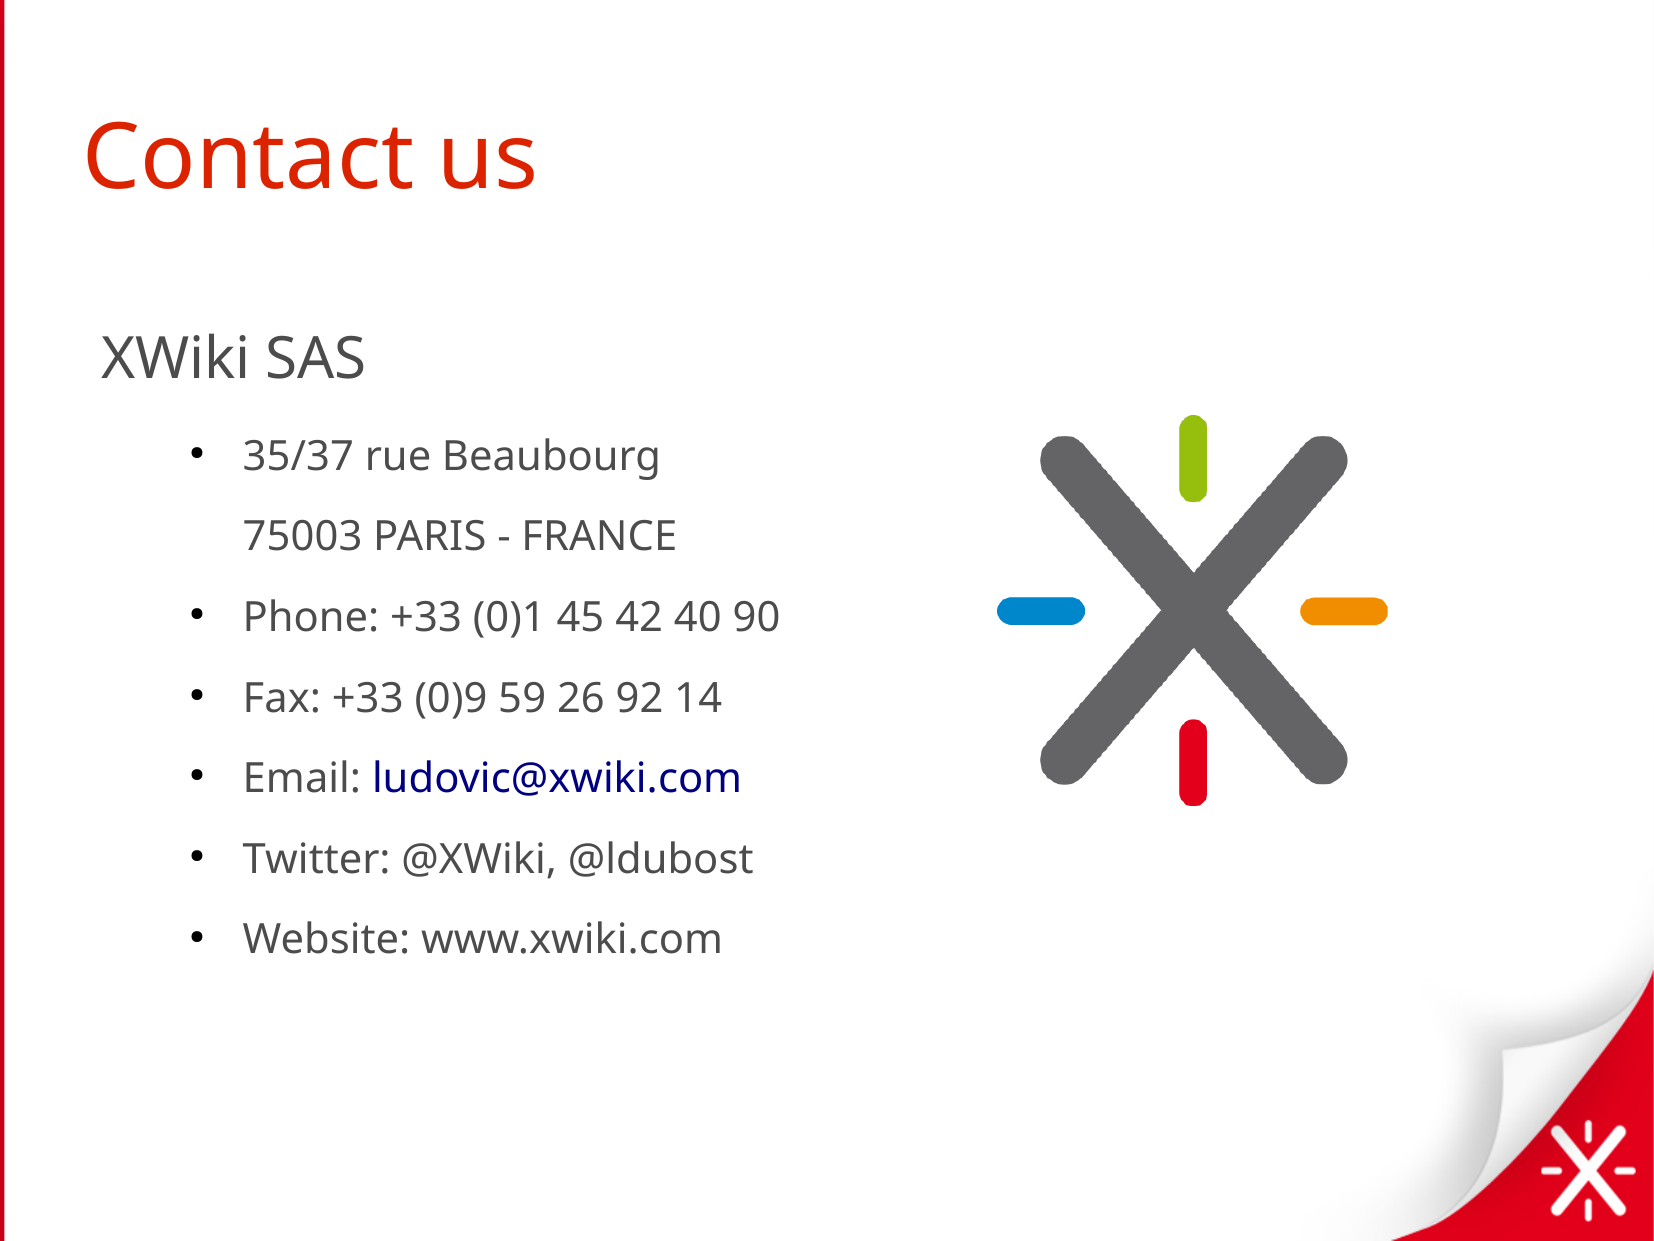

# Contact us
XWiki SAS
35/37 rue Beaubourg
75003 PARIS - FRANCE
Phone: +33 (0)1 45 42 40 90
Fax: +33 (0)9 59 26 92 14
Email: ludovic@xwiki.com
Twitter: @XWiki, @ldubost
Website: www.xwiki.com